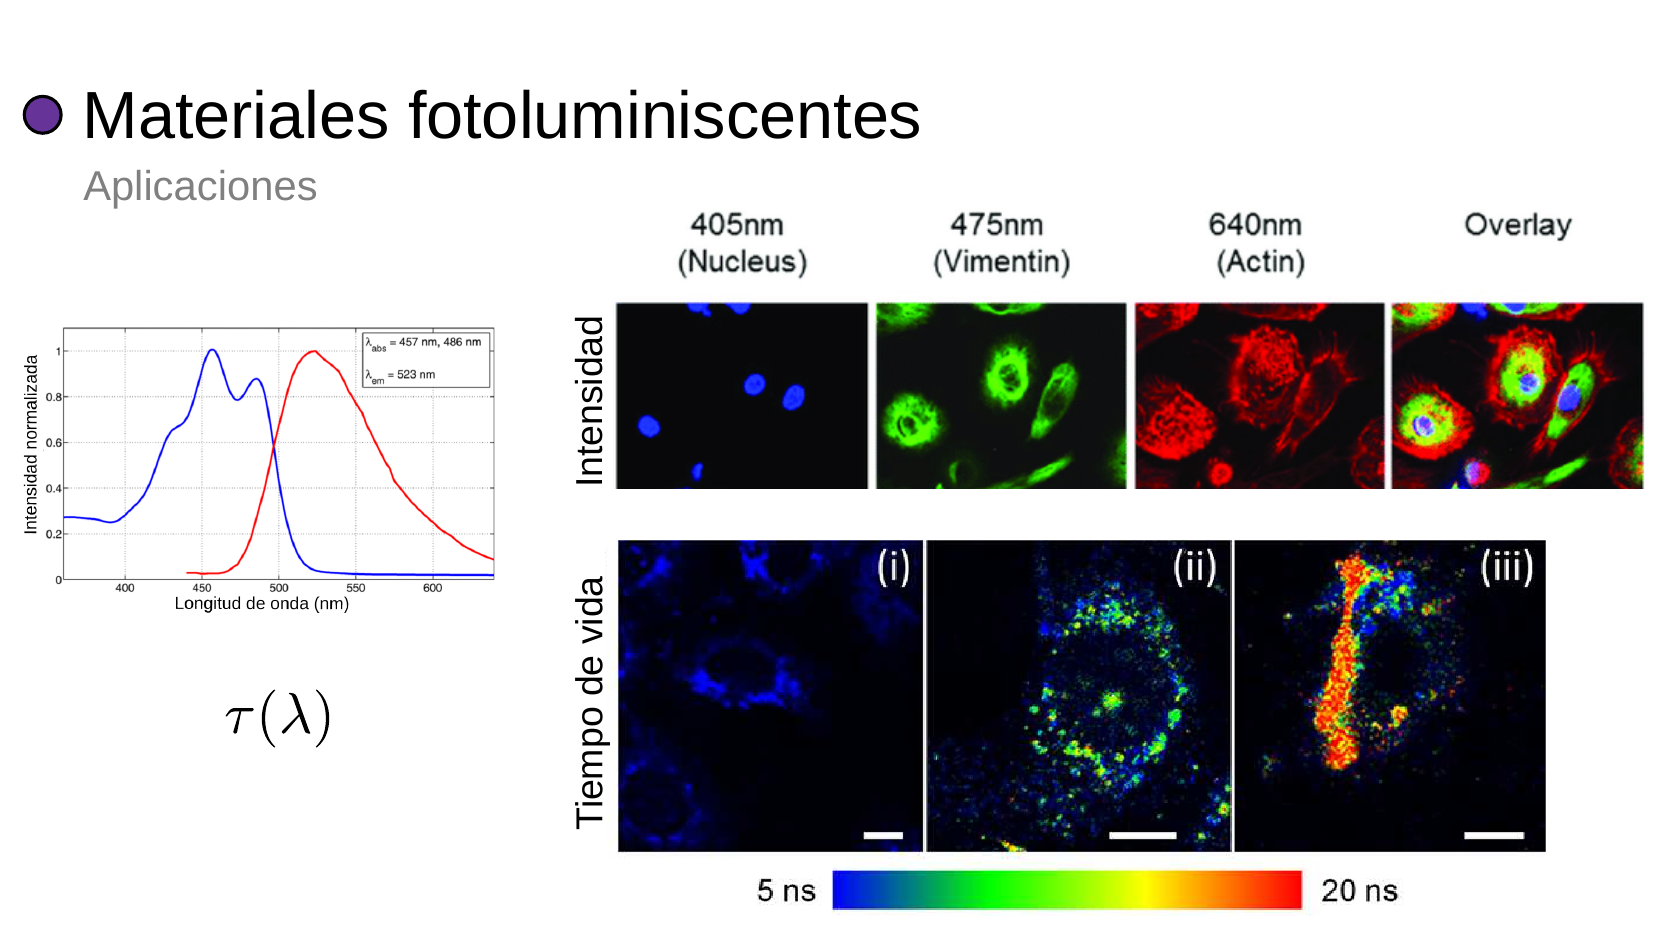

# Materiales fotoluminiscentes
Aplicaciones
Intensidad
Tiempo de vida